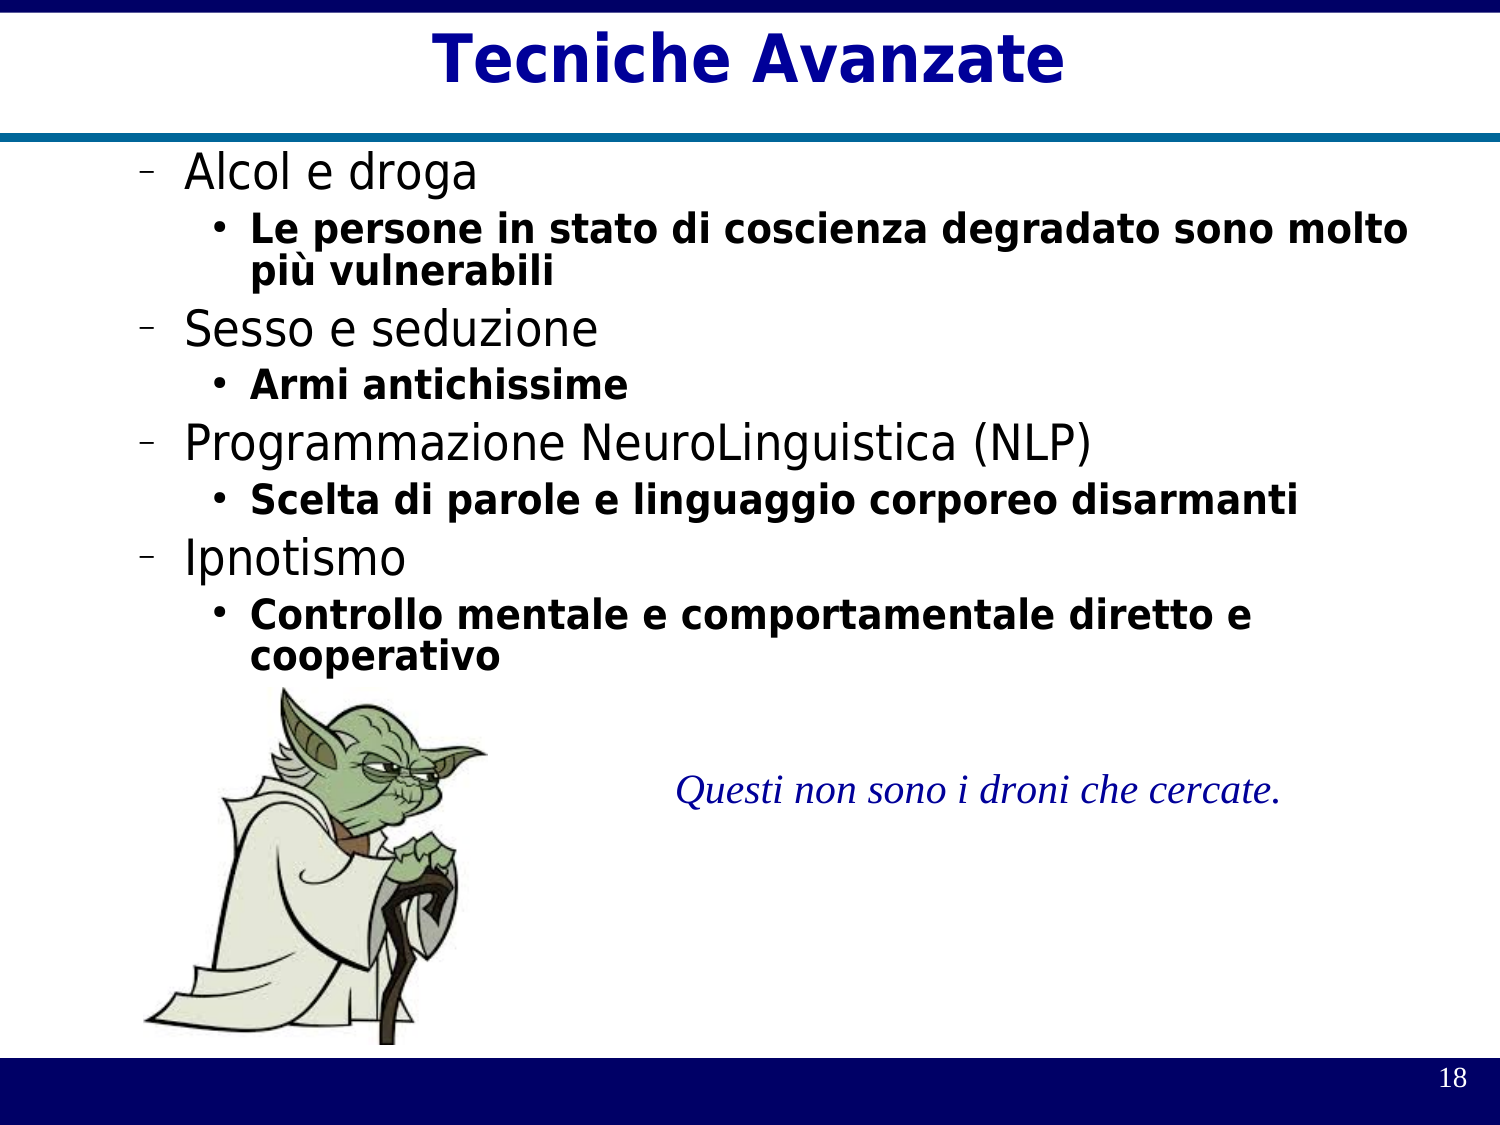

# Tecniche Avanzate
Alcol e droga
Le persone in stato di coscienza degradato sono molto più vulnerabili
Sesso e seduzione
Armi antichissime
Programmazione NeuroLinguistica (NLP)
Scelta di parole e linguaggio corporeo disarmanti
Ipnotismo
Controllo mentale e comportamentale diretto e cooperativo
Questi non sono i droni che cercate.